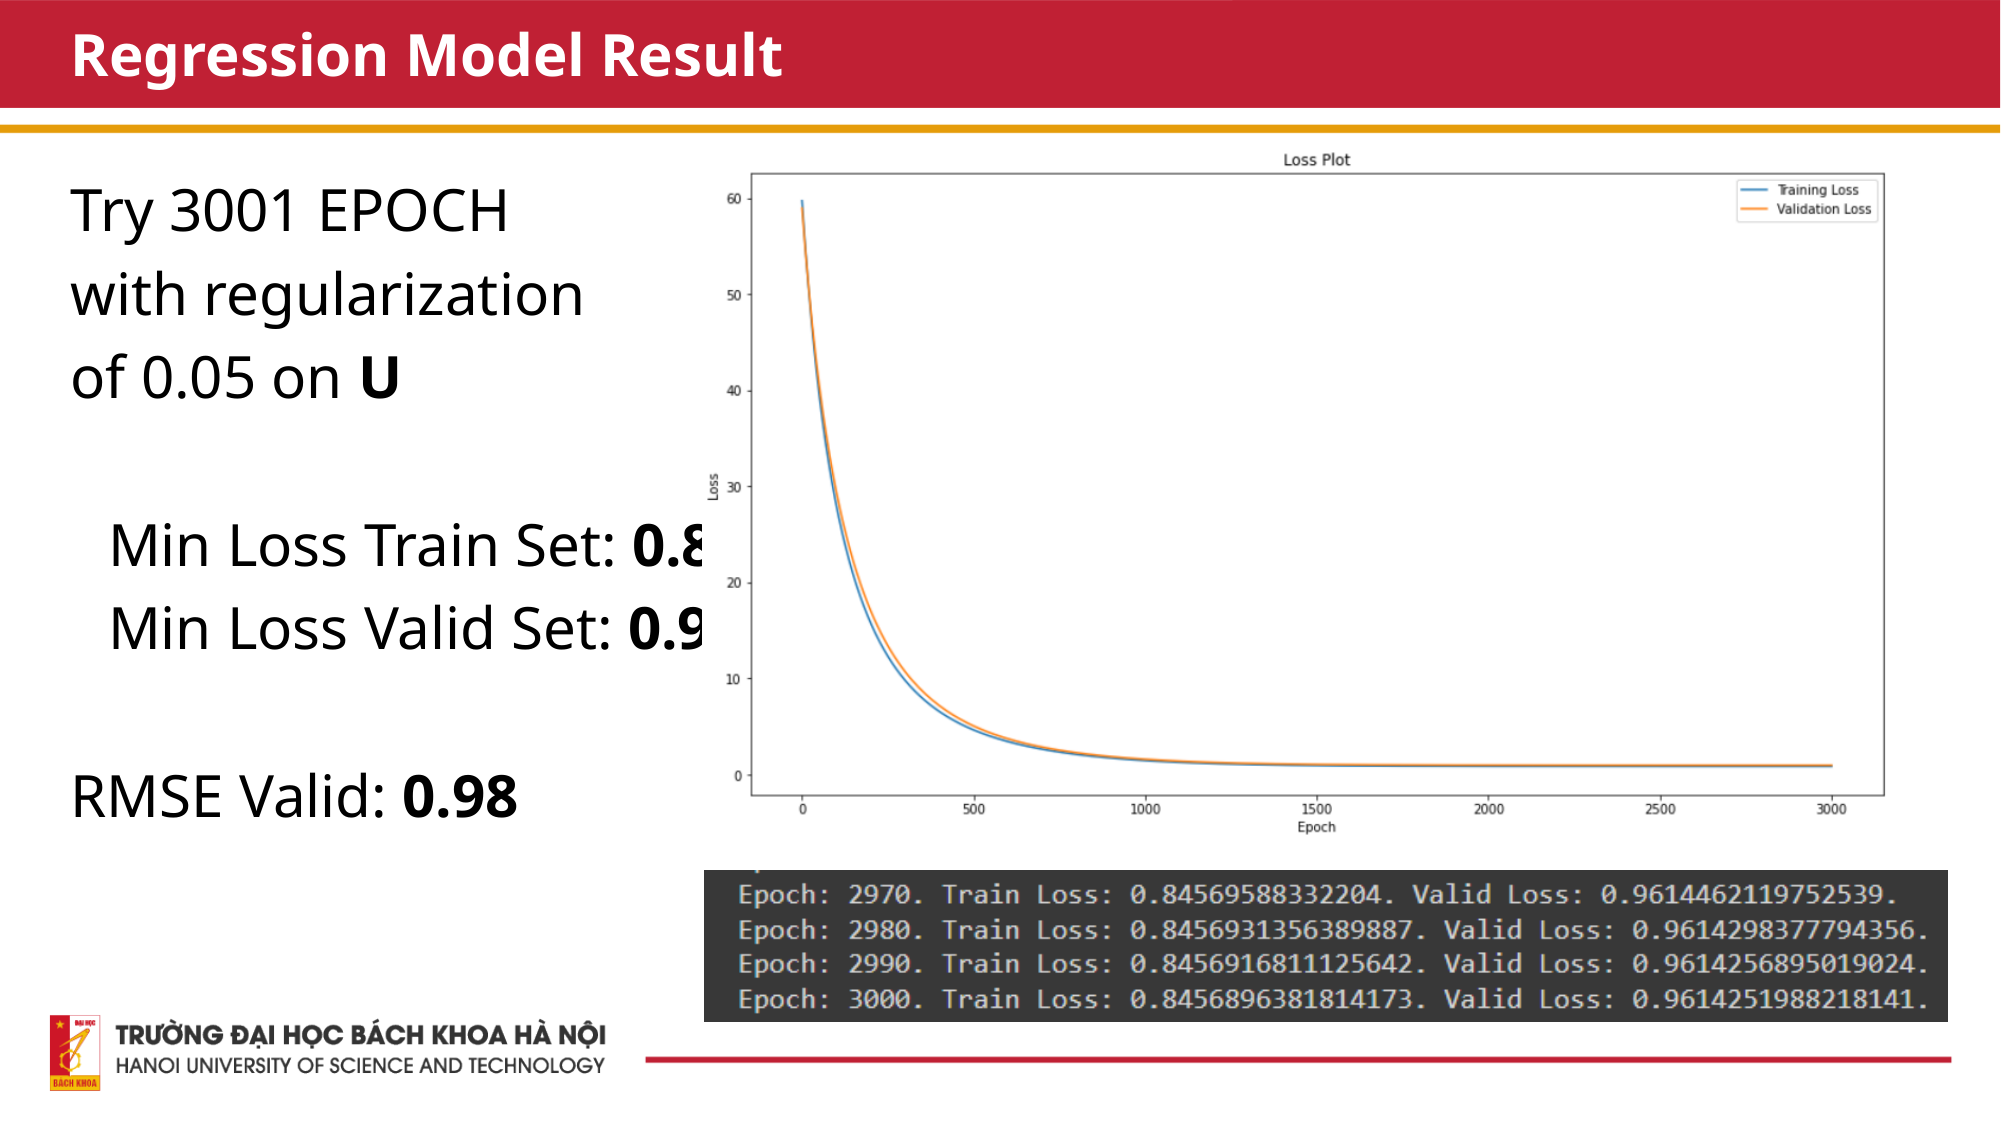

Regression Model Result
# Try 3001 EPOCH
with regularization
of 0.05 on U
Min Loss Train Set: 0.85
Min Loss Valid Set: 0.96
RMSE Valid: 0.98